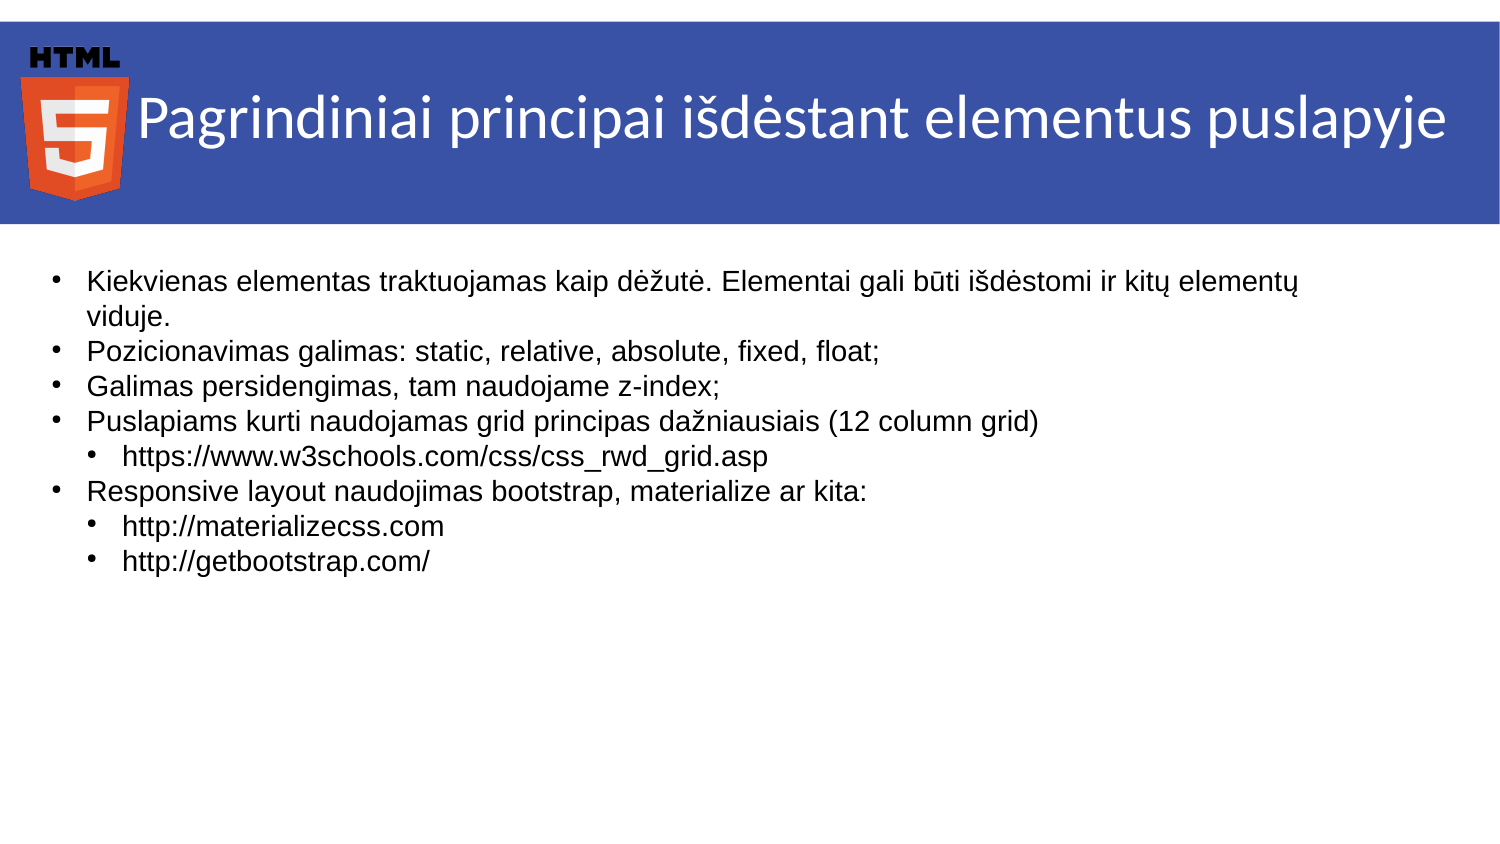

# Pagrindiniai principai išdėstant elementus puslapyje
Kiekvienas elementas traktuojamas kaip dėžutė. Elementai gali būti išdėstomi ir kitų elementų viduje.
Pozicionavimas galimas: static, relative, absolute, fixed, float;
Galimas persidengimas, tam naudojame z-index;
Puslapiams kurti naudojamas grid principas dažniausiais (12 column grid)
https://www.w3schools.com/css/css_rwd_grid.asp
Responsive layout naudojimas bootstrap, materialize ar kita:
http://materializecss.com
http://getbootstrap.com/